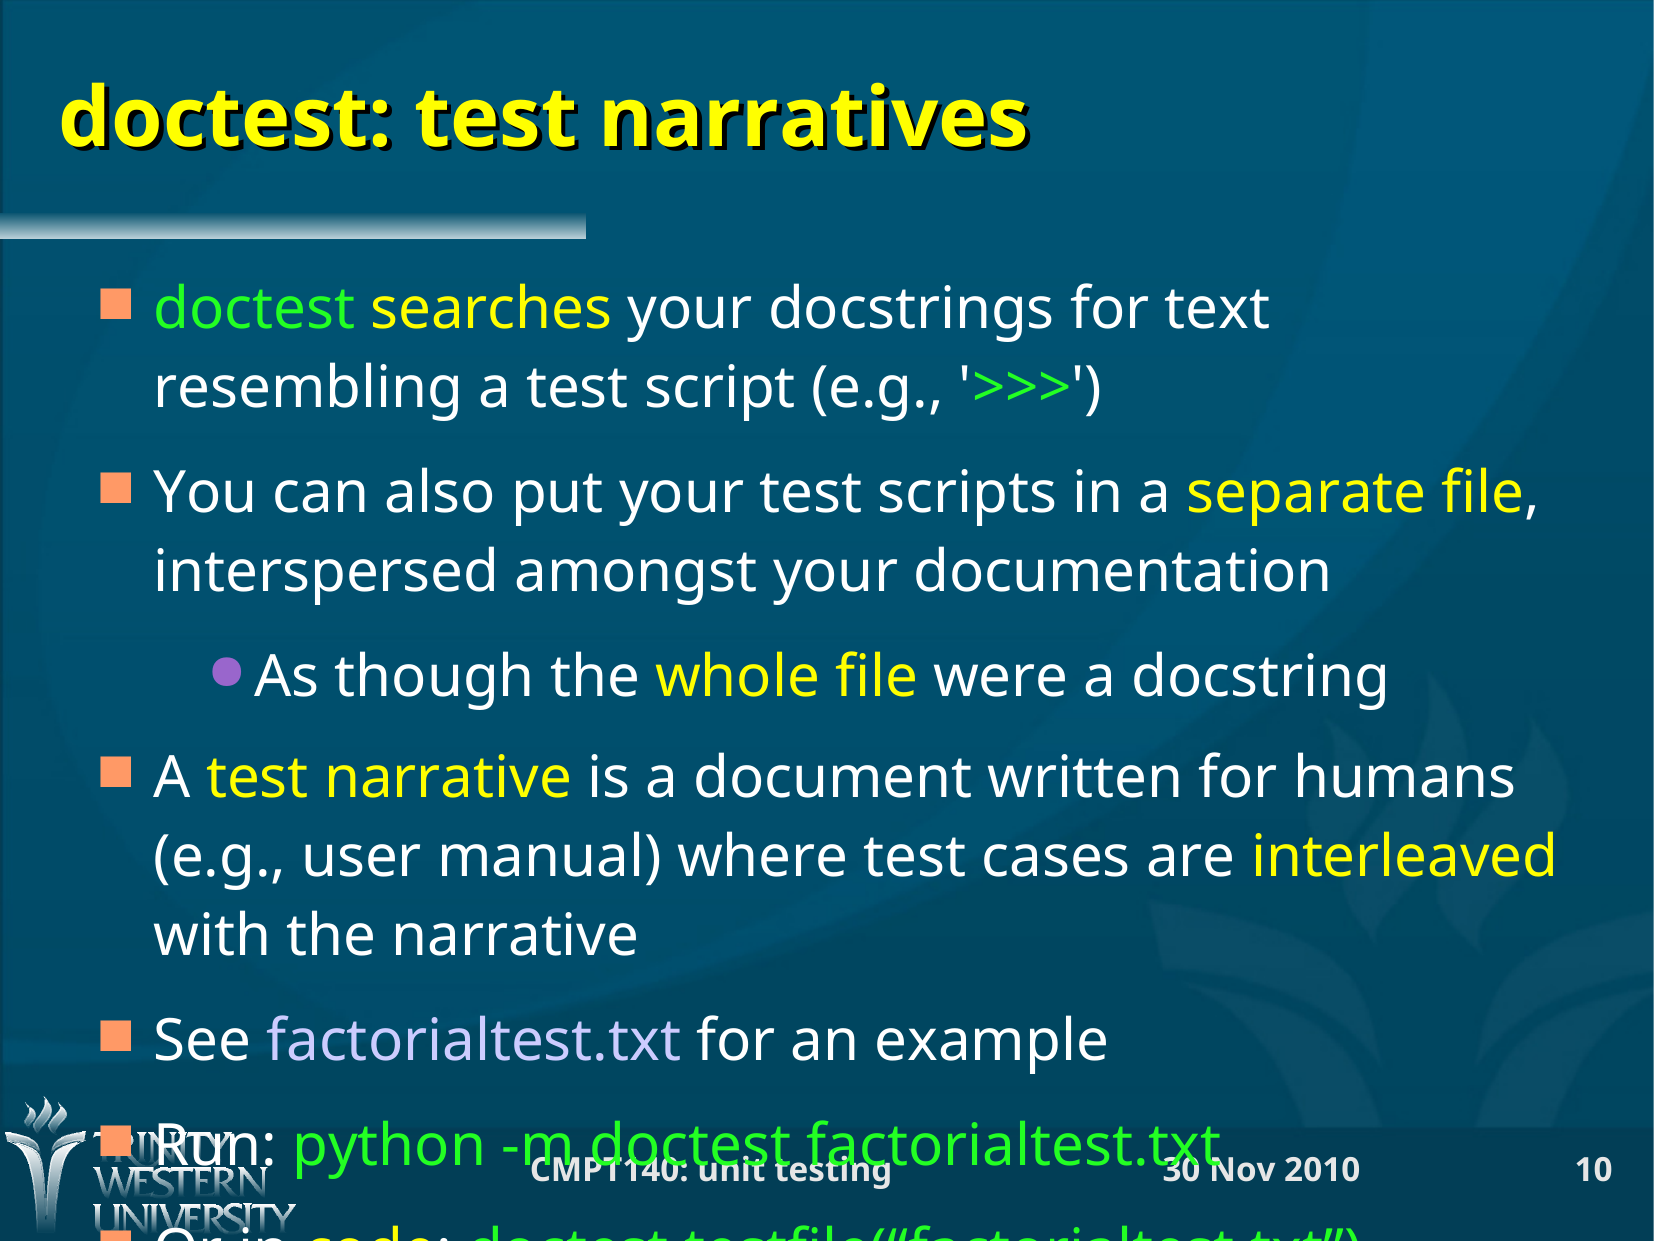

# doctest: test narratives
doctest searches your docstrings for text resembling a test script (e.g., '>>>')
You can also put your test scripts in a separate file, interspersed amongst your documentation
As though the whole file were a docstring
A test narrative is a document written for humans (e.g., user manual) where test cases are interleaved with the narrative
See factorialtest.txt for an example
Run: python -m doctest factorialtest.txt
Or in code: doctest.testfile(“factorialtest.txt”)
CMPT140: unit testing
30 Nov 2010
10